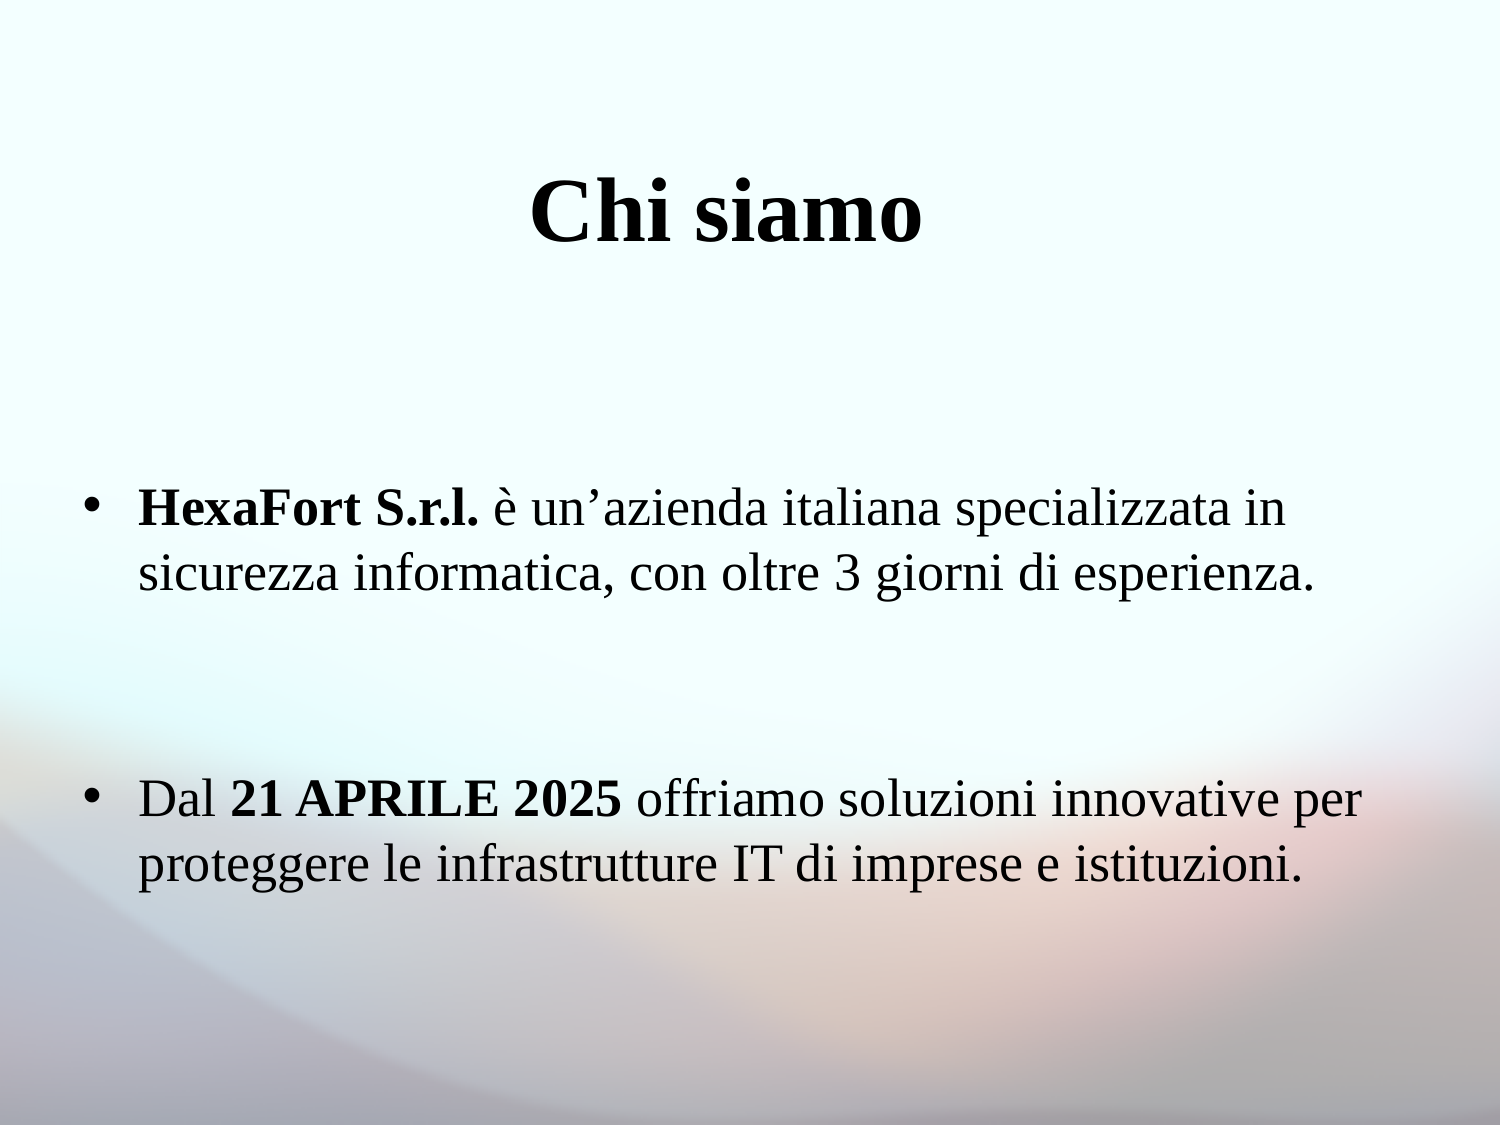

# Chi siamo
HexaFort S.r.l. è un’azienda italiana specializzata in sicurezza informatica, con oltre 3 giorni di esperienza.
Dal 21 APRILE 2025 offriamo soluzioni innovative per proteggere le infrastrutture IT di imprese e istituzioni.